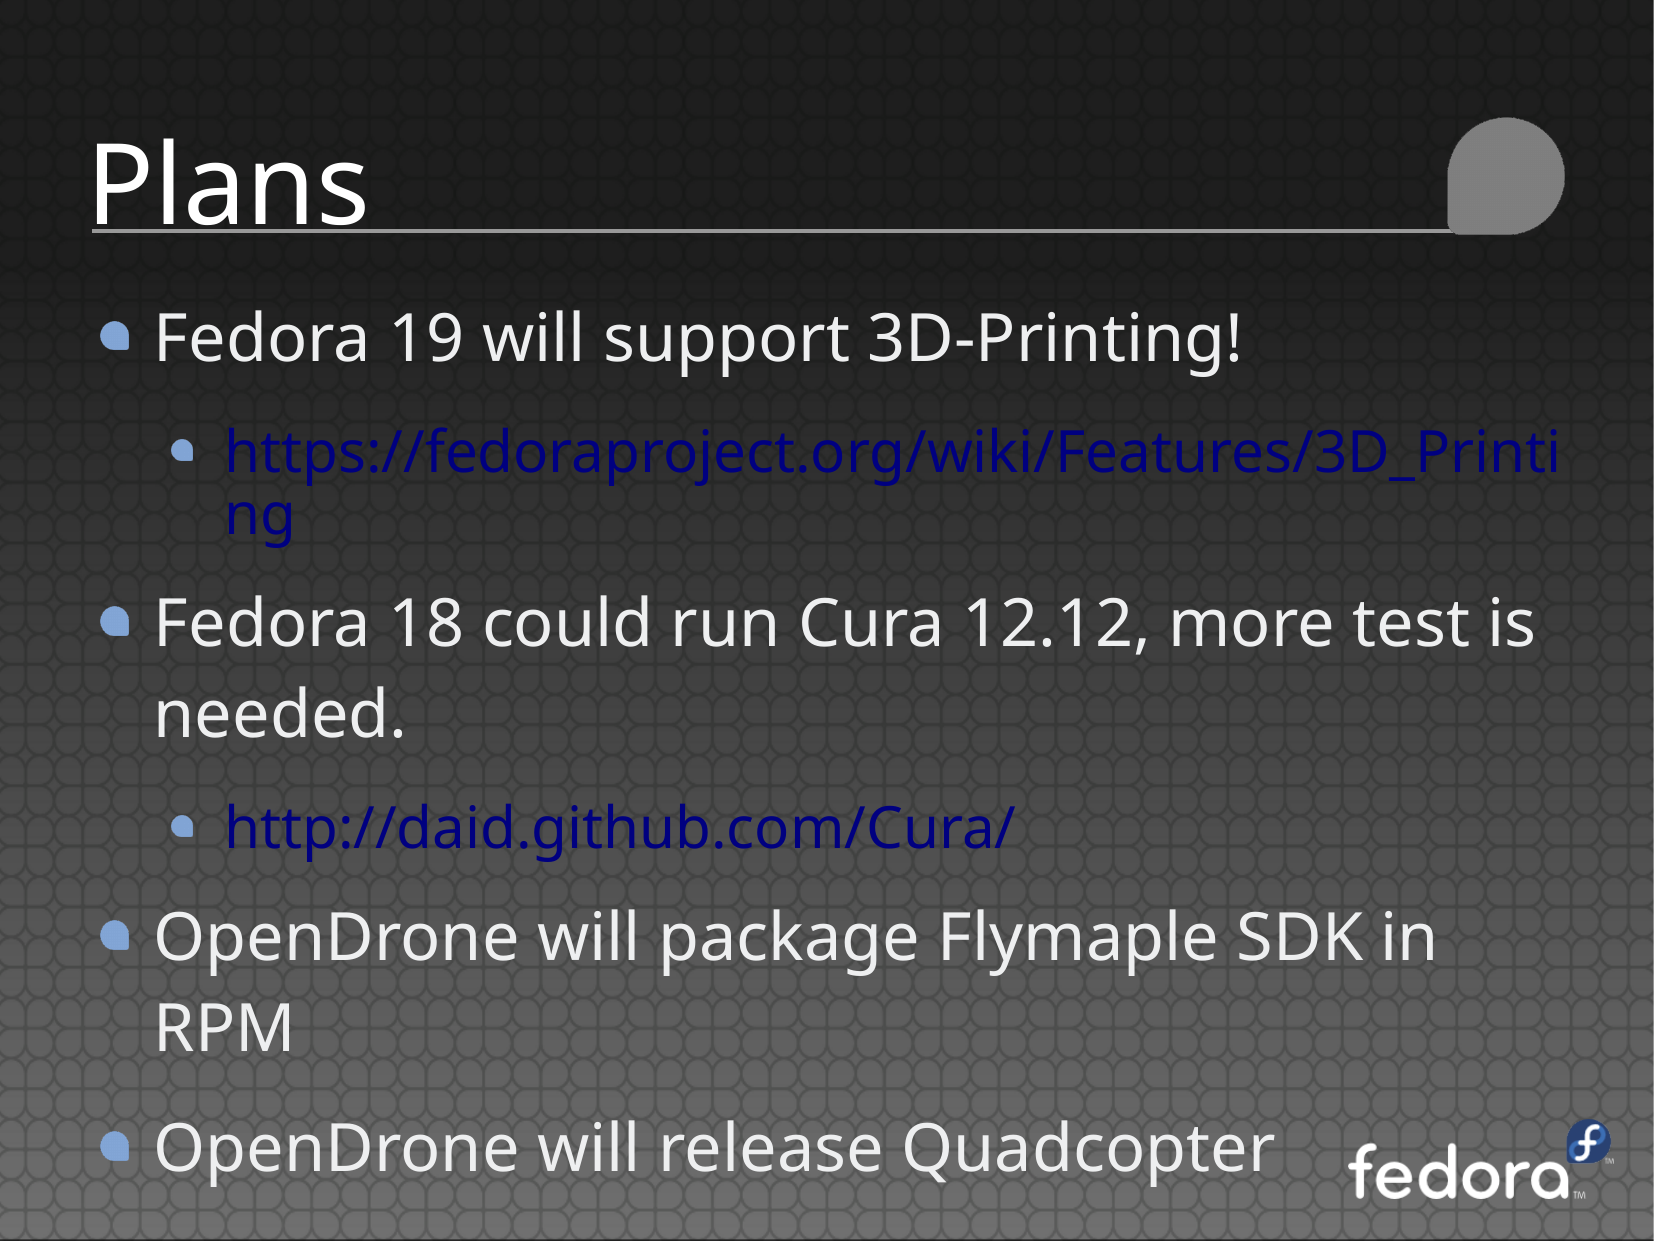

# Plans
Fedora 19 will support 3D-Printing!
https://fedoraproject.org/wiki/Features/3D_Printing
Fedora 18 could run Cura 12.12, more test is needed.
http://daid.github.com/Cura/
OpenDrone will package Flymaple SDK in RPM
OpenDrone will release Quadcopter